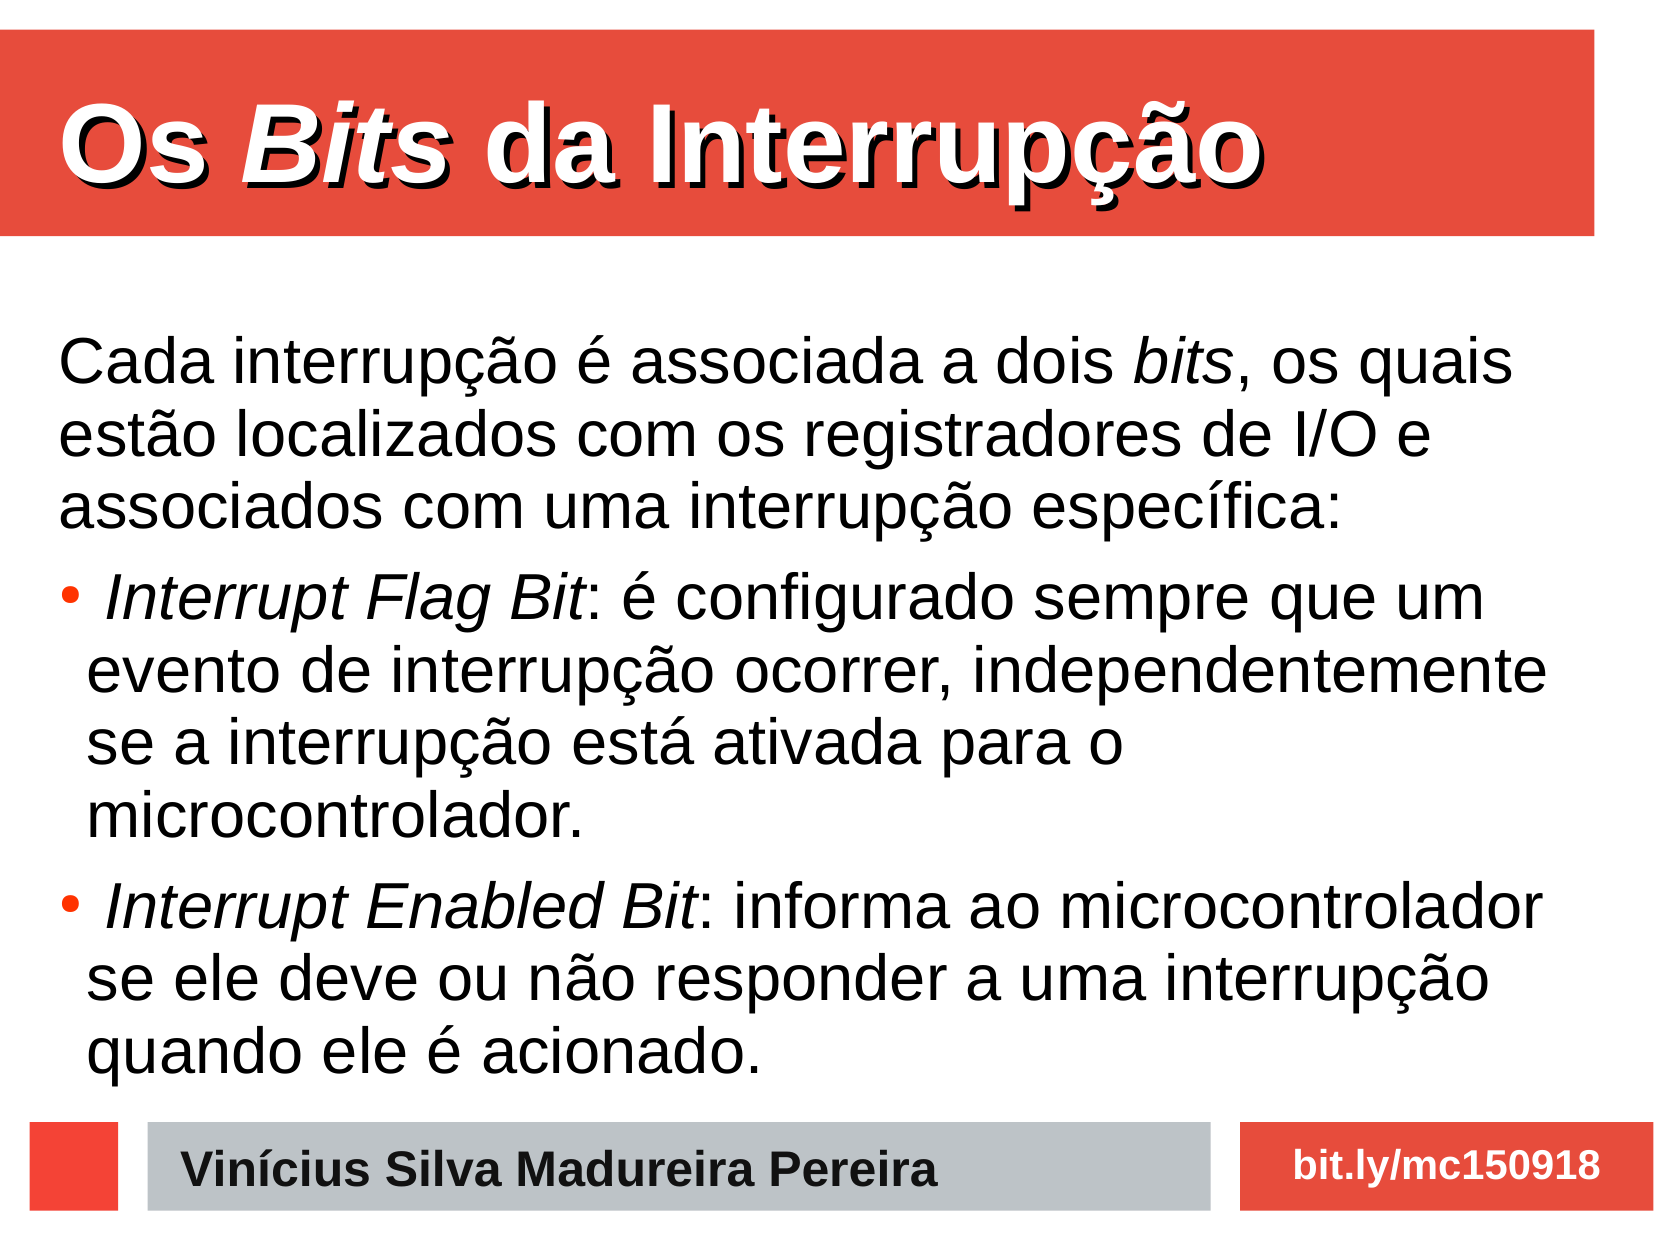

# Os Bits da Interrupção
Cada interrupção é associada a dois bits, os quais estão localizados com os registradores de I/O e associados com uma interrupção específica:
 Interrupt Flag Bit: é configurado sempre que um evento de interrupção ocorrer, independentemente se a interrupção está ativada para o microcontrolador.
 Interrupt Enabled Bit: informa ao microcontrolador se ele deve ou não responder a uma interrupção quando ele é acionado.
Vinícius Silva Madureira Pereira
bit.ly/mc150918